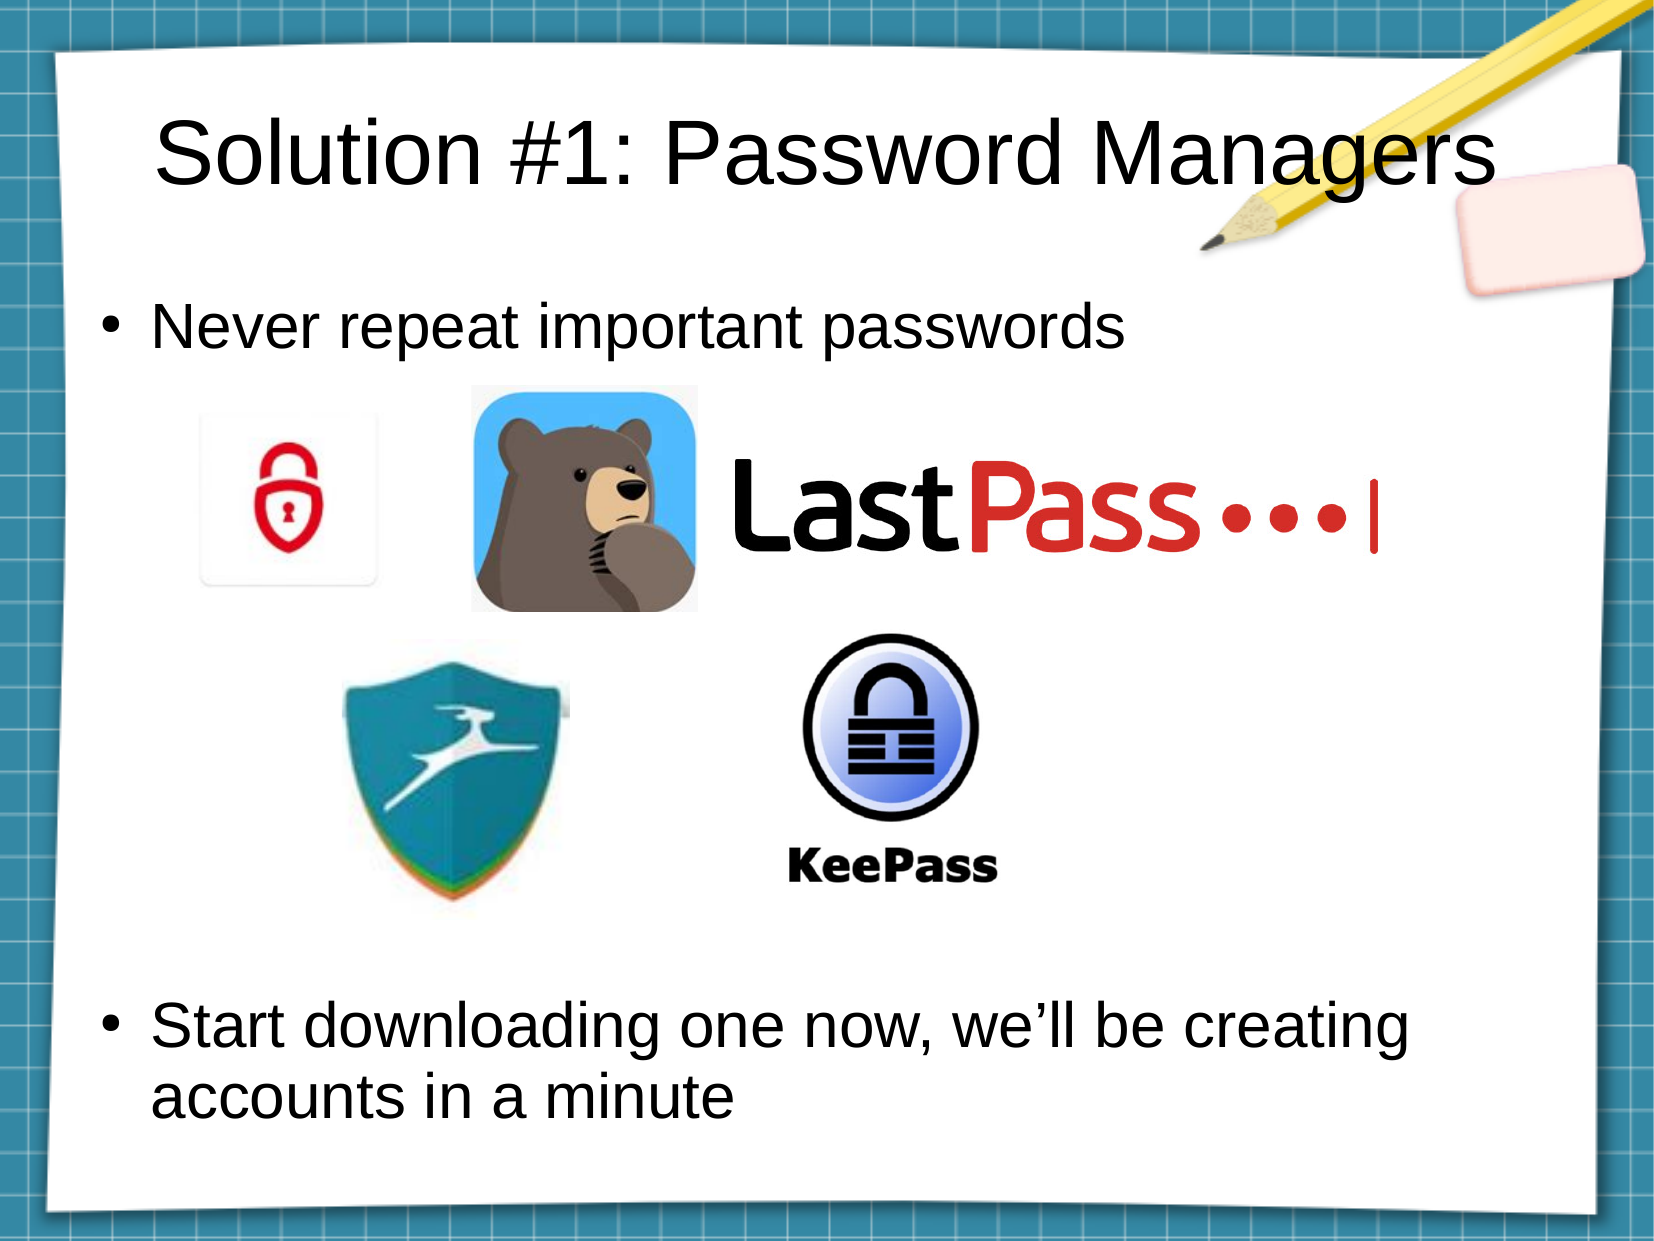

# Solution #1: Password Managers
Never repeat important passwords
Start downloading one now, we’ll be creating accounts in a minute